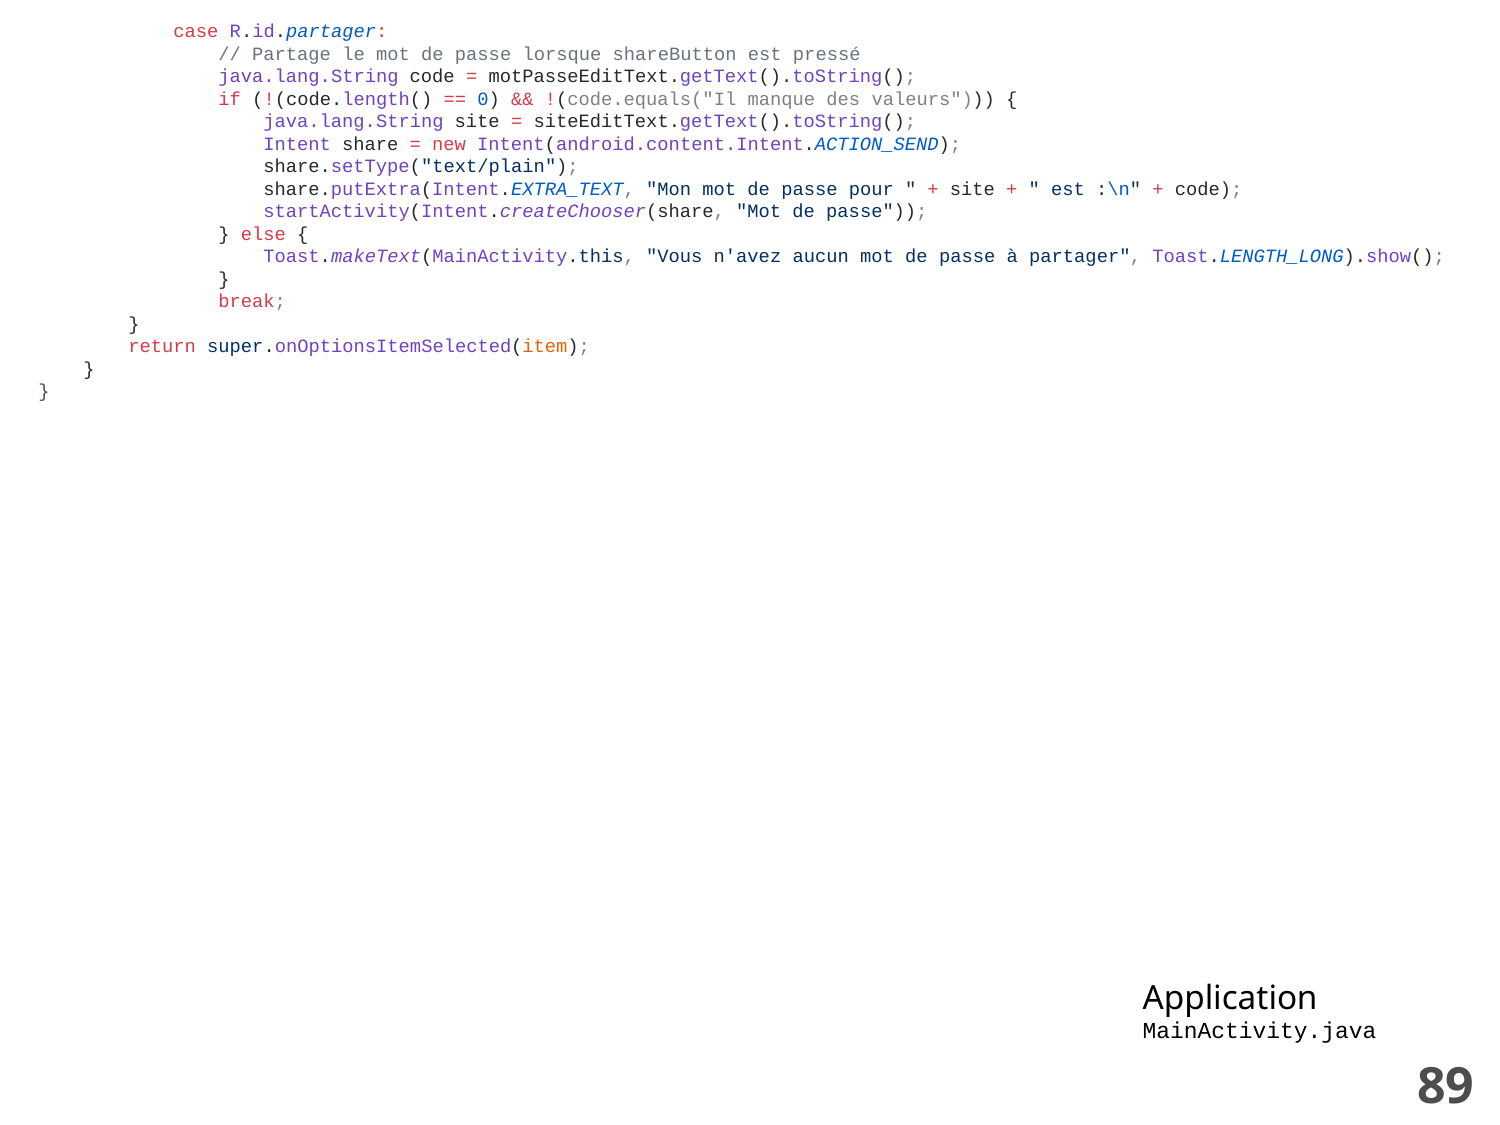

case R.id.partager:
 // Partage le mot de passe lorsque shareButton est pressé
 java.lang.String code = motPasseEditText.getText().toString();
 if (!(code.length() == 0) && !(code.equals("Il manque des valeurs"))) {
 java.lang.String site = siteEditText.getText().toString();
 Intent share = new Intent(android.content.Intent.ACTION_SEND);
 share.setType("text/plain");
 share.putExtra(Intent.EXTRA_TEXT, "Mon mot de passe pour " + site + " est :\n" + code);
 startActivity(Intent.createChooser(share, "Mot de passe"));
 } else {
 Toast.makeText(MainActivity.this, "Vous n'avez aucun mot de passe à partager", Toast.LENGTH_LONG).show();
 }
 break;
 }
 return super.onOptionsItemSelected(item);
 }
}
Application
MainActivity.java